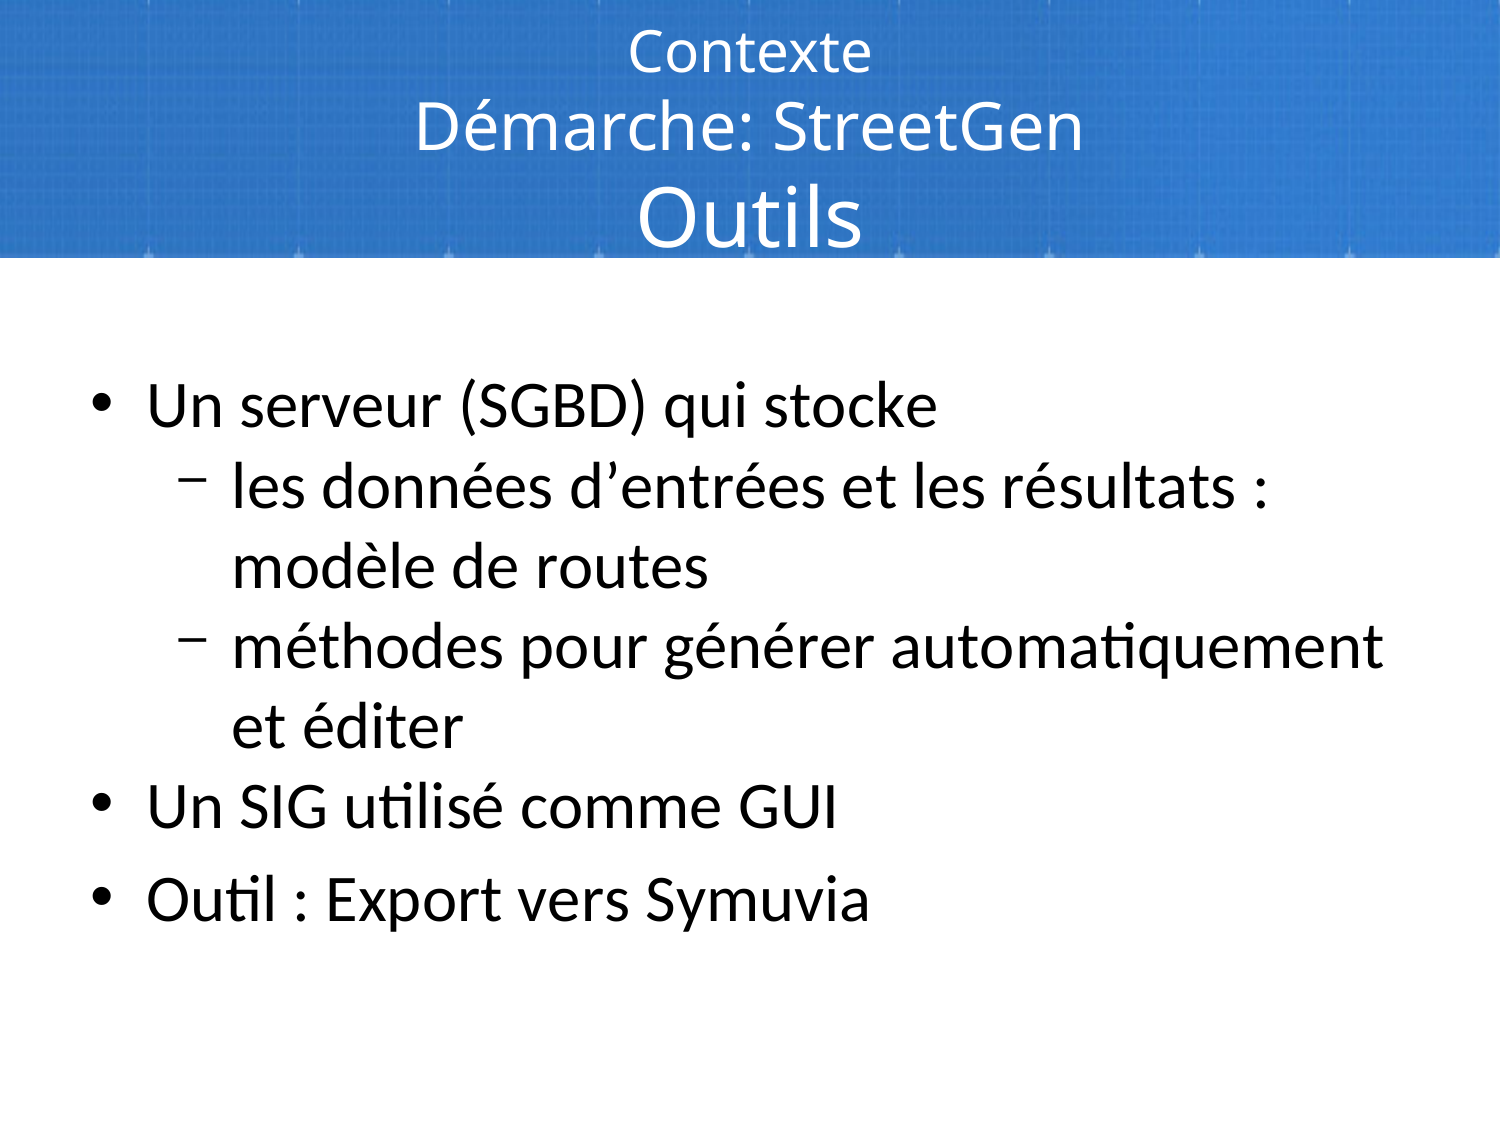

# Contexte Démarche: StreetGen Outils
Un serveur (SGBD) qui stocke
les données d’entrées et les résultats : modèle de routes
méthodes pour générer automatiquement et éditer
Un SIG utilisé comme GUI
Outil : Export vers Symuvia